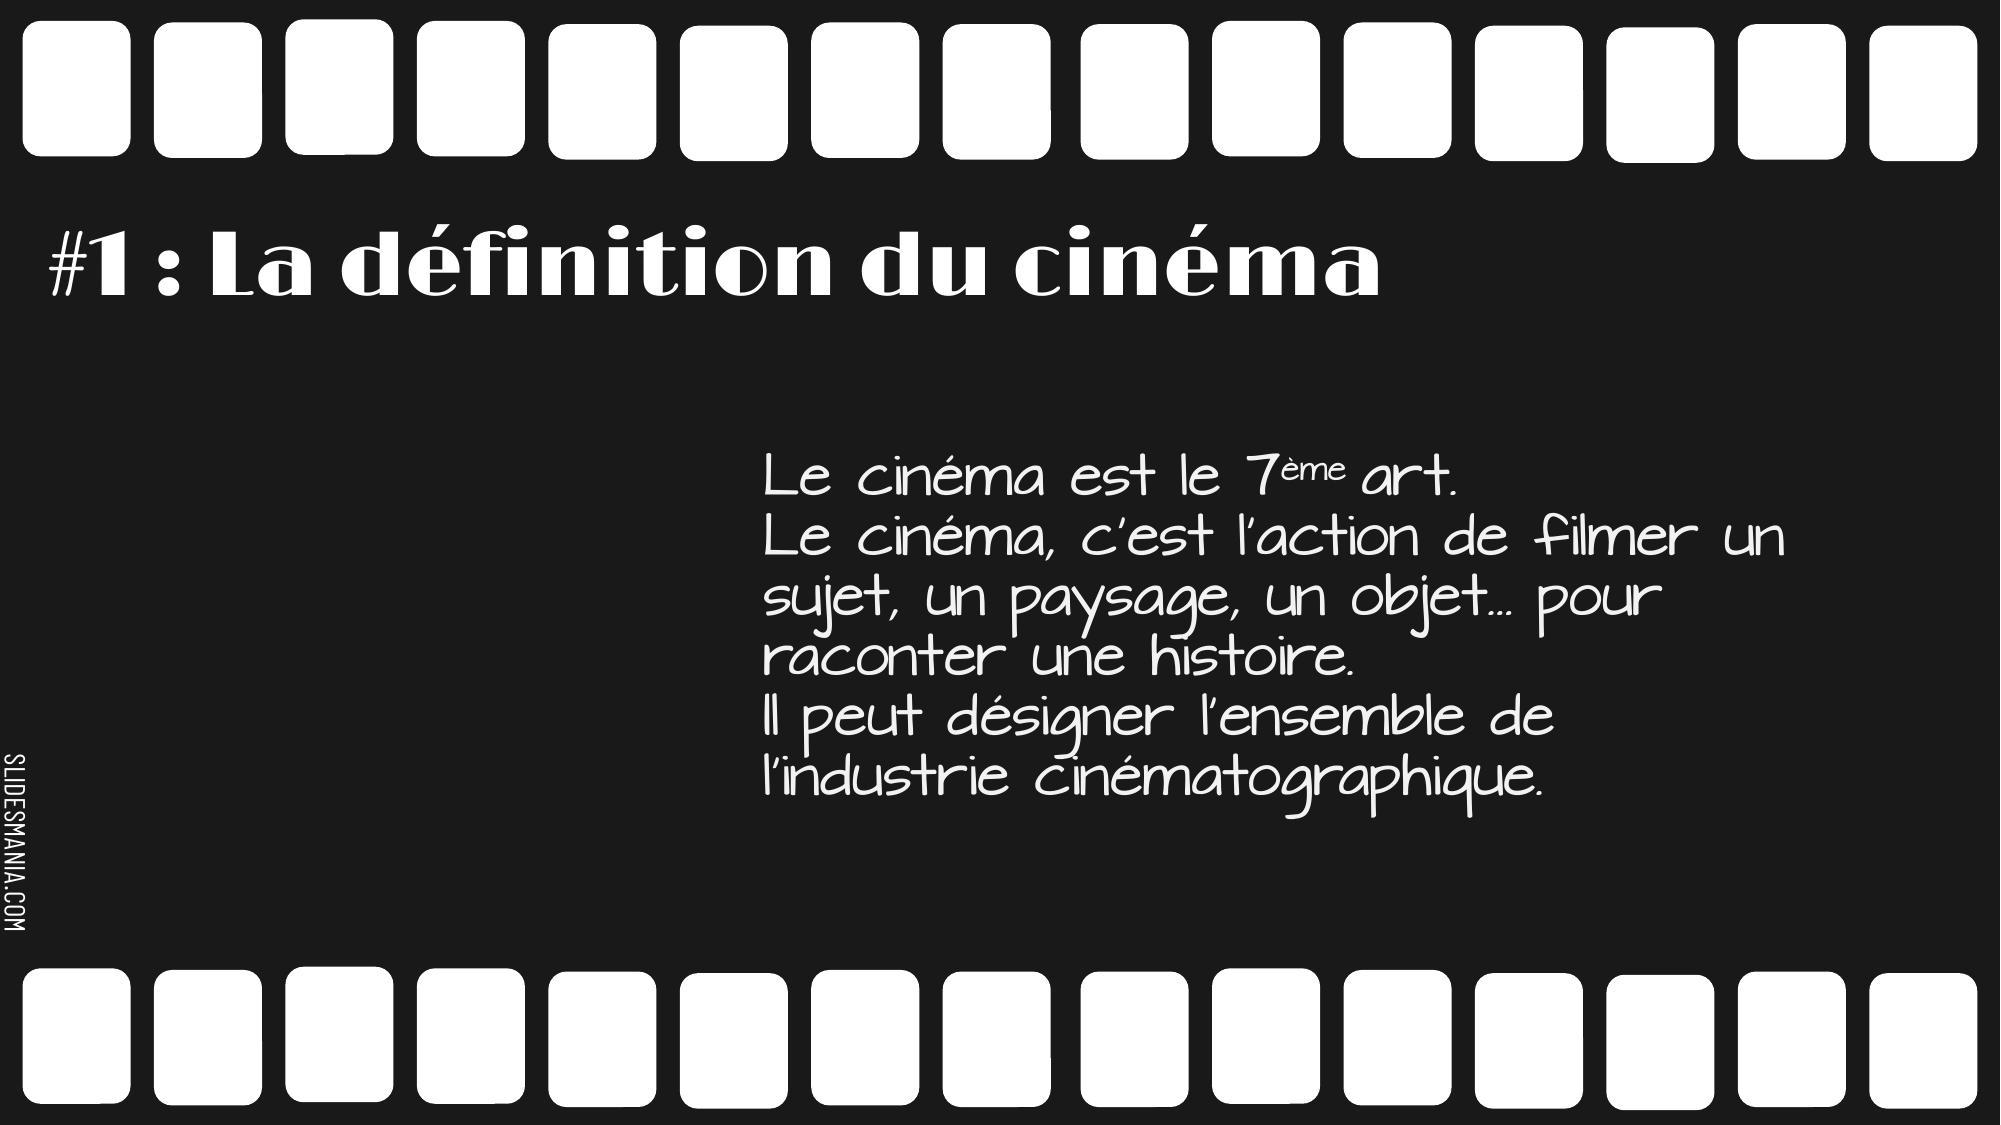

#1 : La définition du cinéma
Le cinéma est le 7ème art.
Le cinéma, c’est l’action de filmer un sujet, un paysage, un objet… pour raconter une histoire.
Il peut désigner l’ensemble de l’industrie cinématographique.